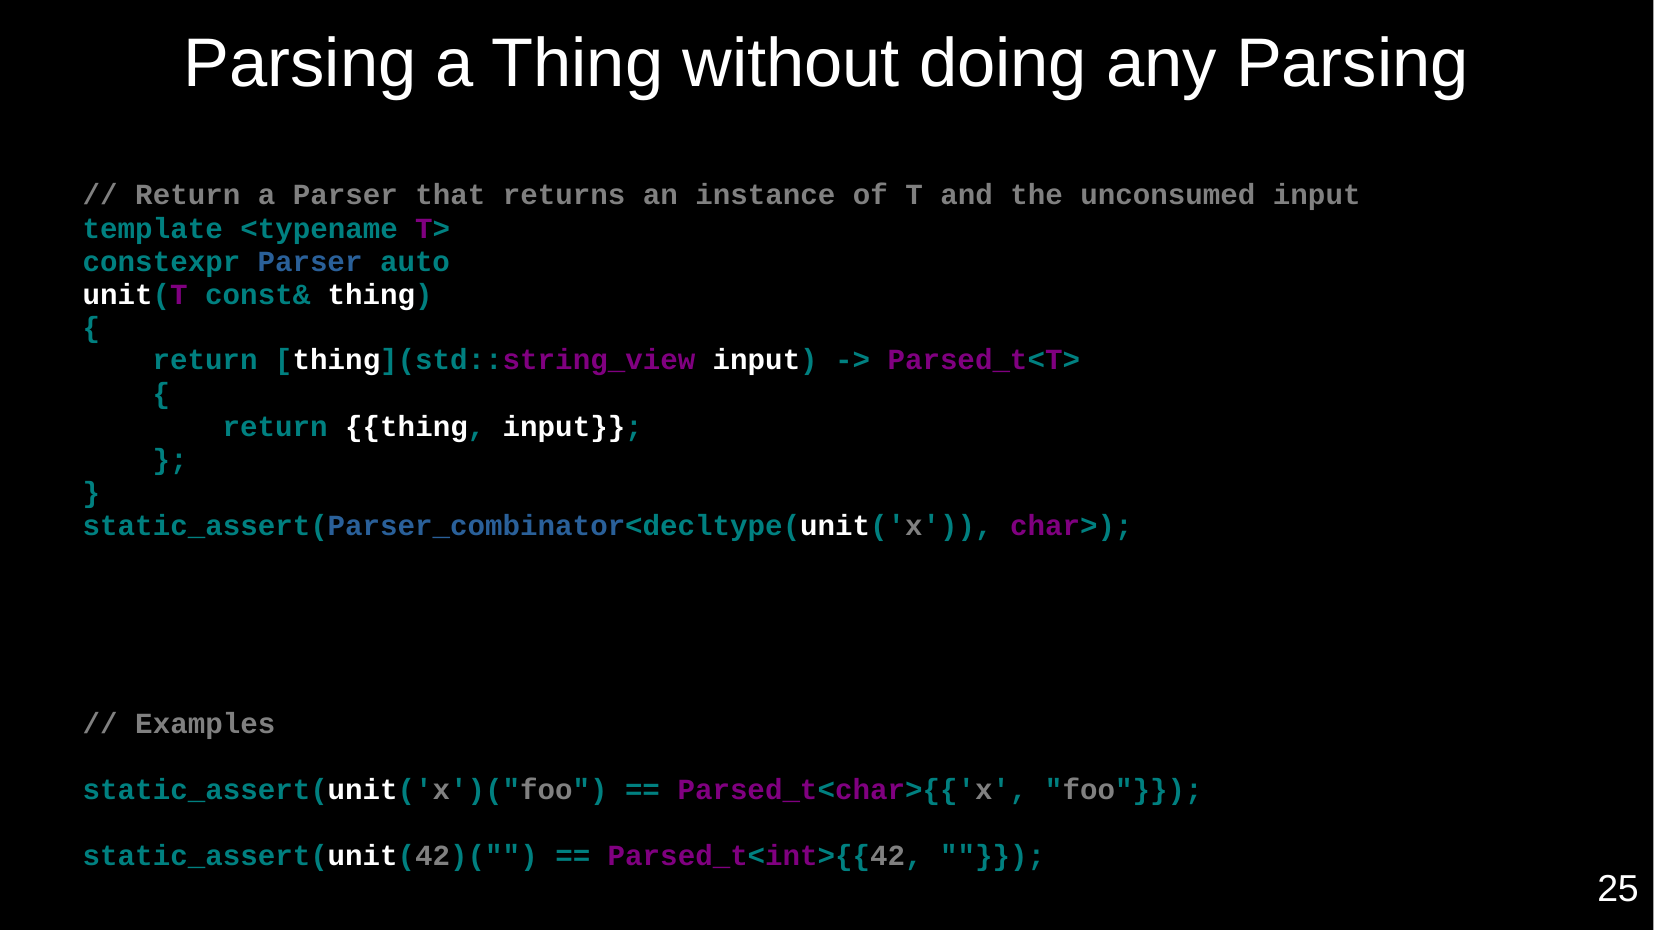

Parsing a Thing without doing any Parsing
# // Return a Parser that returns an instance of T and the unconsumed input
template <typename T>
constexpr Parser auto
unit(T const& thing)
{
 return [thing](std::string_view input) -> Parsed_t<T>
 {
 return {{thing, input}};
 };
}
static_assert(Parser_combinator<decltype(unit('x')), char>);
// Examples
static_assert(unit('x')("foo") == Parsed_t<char>{{'x', "foo"}});
static_assert(unit(42)("") == Parsed_t<int>{{42, ""}});